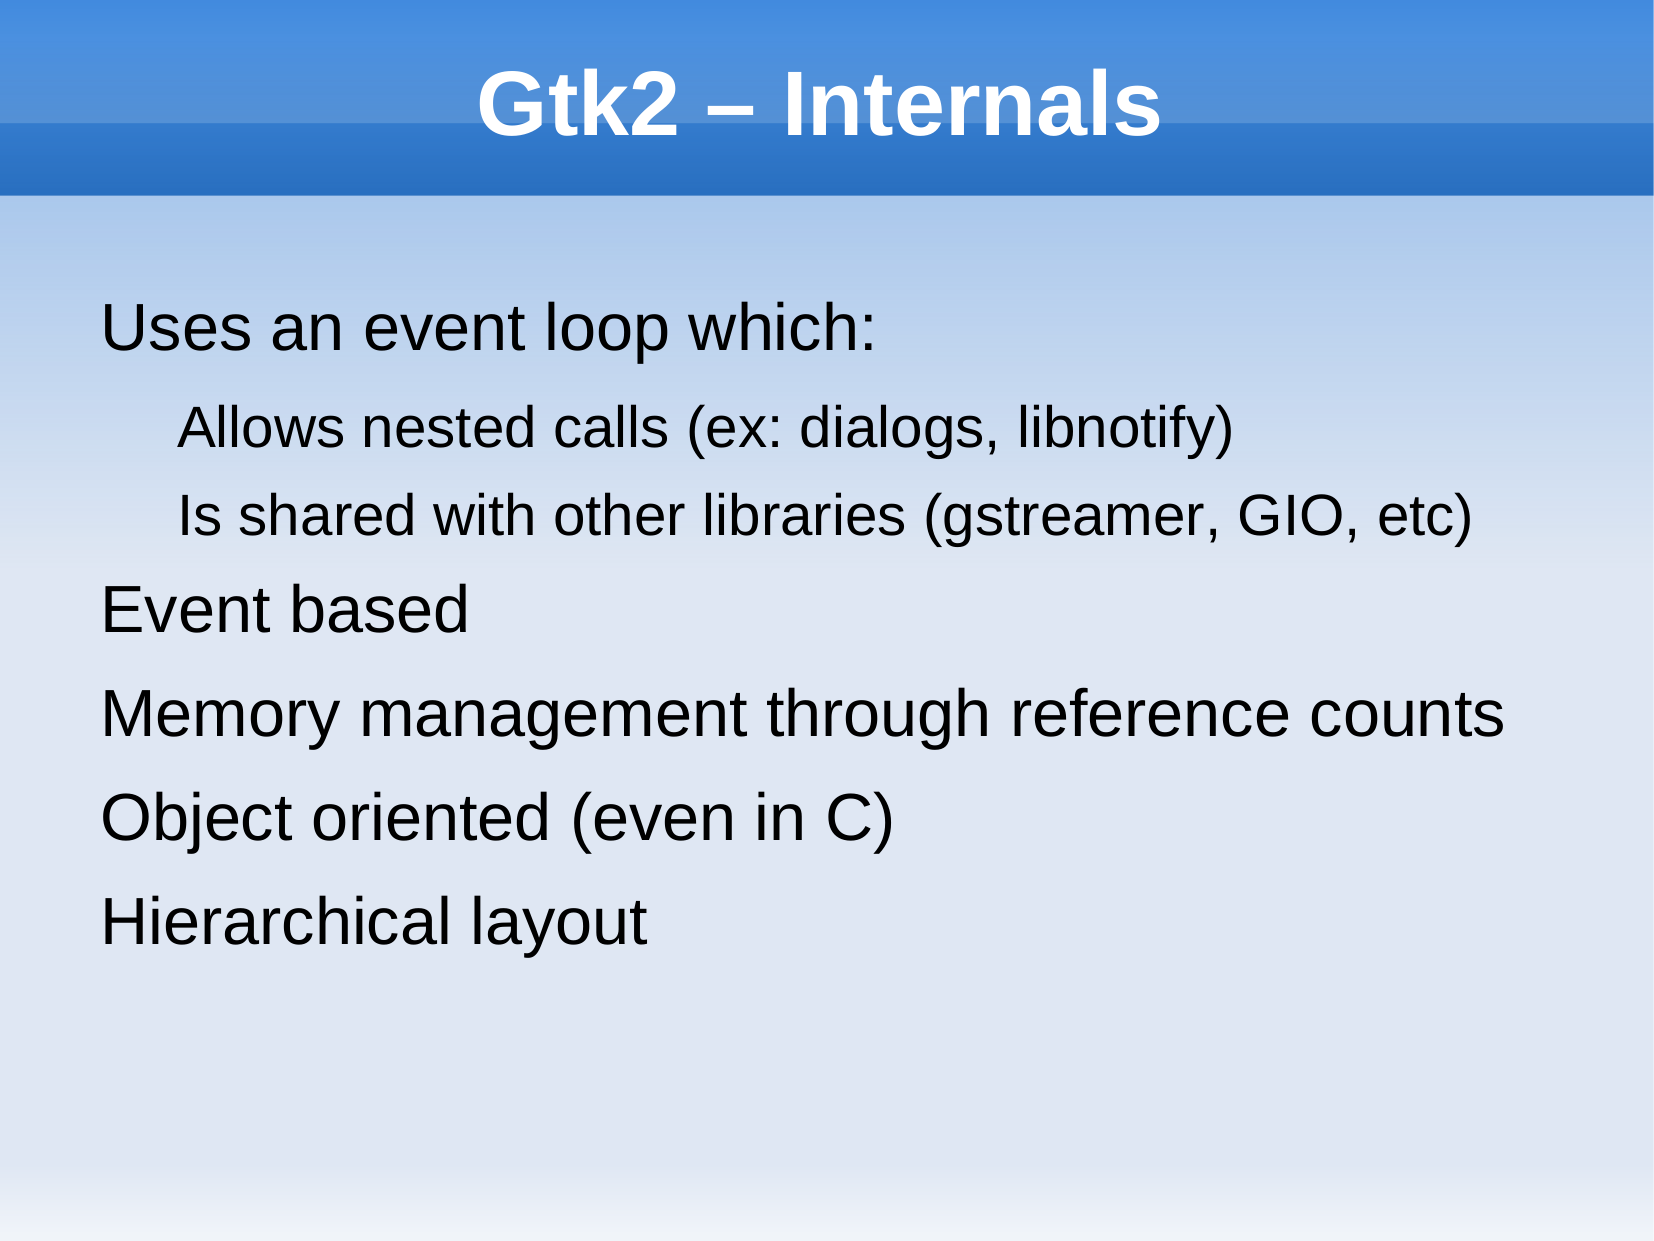

# Gtk2 – Internals
Uses an event loop which:
Allows nested calls (ex: dialogs, libnotify)
Is shared with other libraries (gstreamer, GIO, etc)
Event based
Memory management through reference counts
Object oriented (even in C)
Hierarchical layout